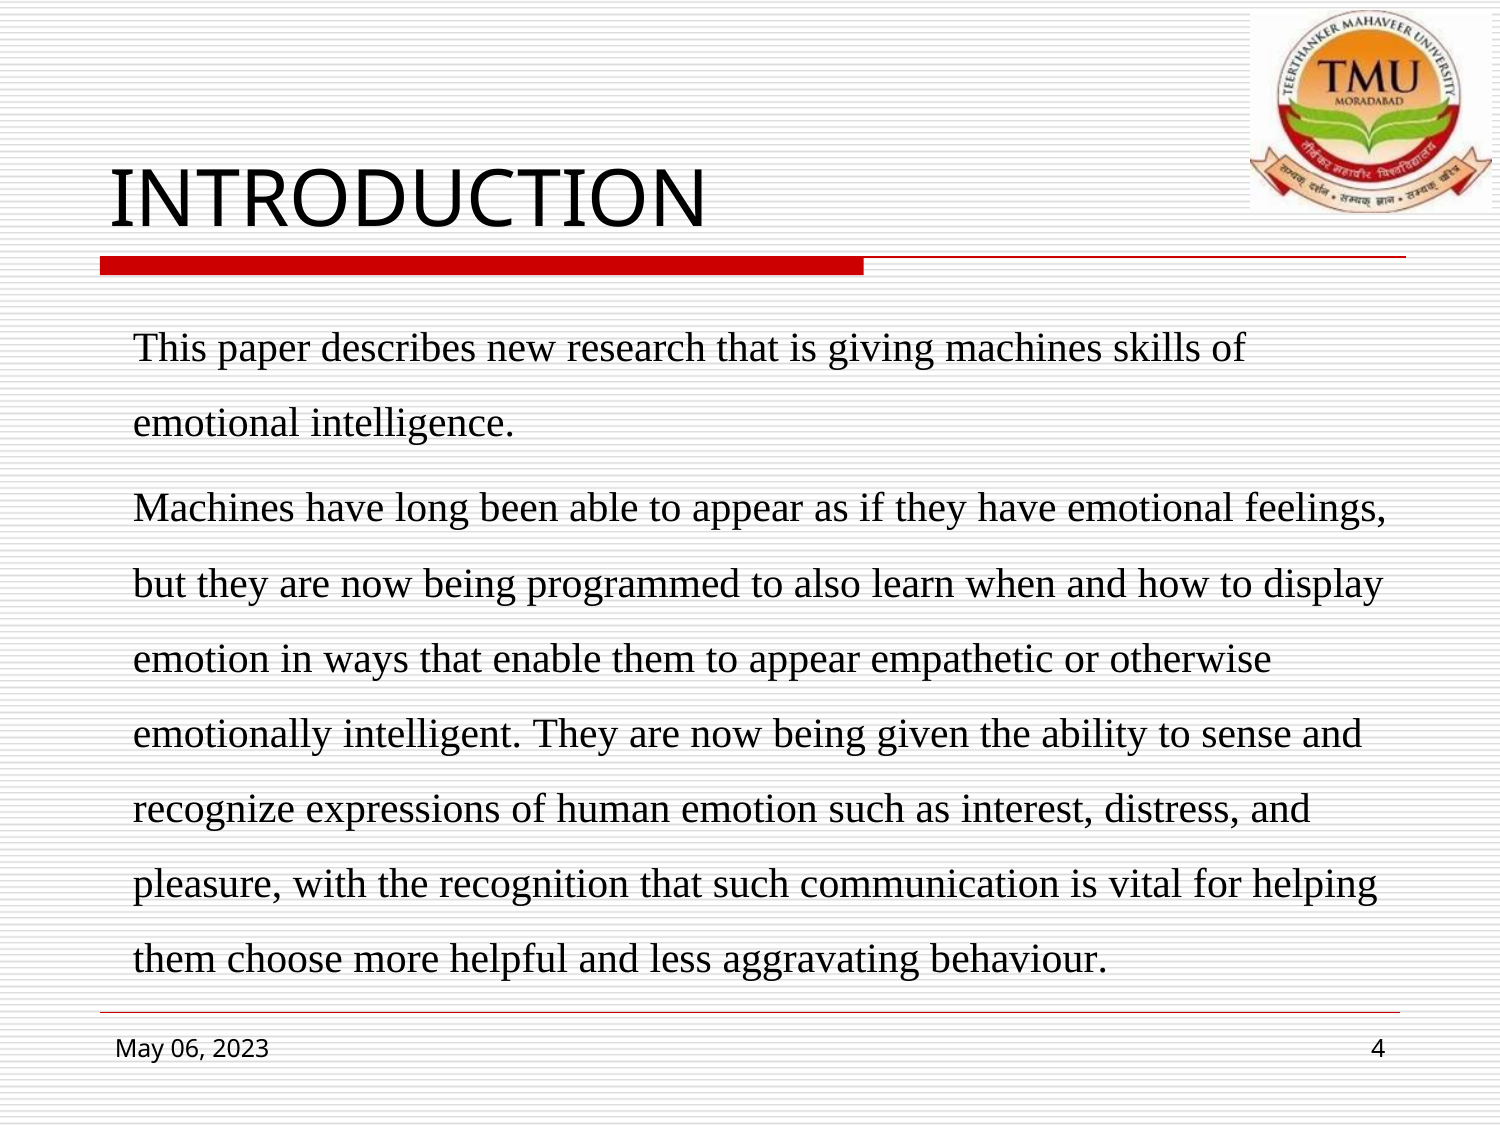

# INTRODUCTION
This paper describes new research that is giving machines skills of emotional intelligence.
Machines have long been able to appear as if they have emotional feelings, but they are now being programmed to also learn when and how to display emotion in ways that enable them to appear empathetic or otherwise emotionally intelligent. They are now being given the ability to sense and recognize expressions of human emotion such as interest, distress, and pleasure, with the recognition that such communication is vital for helping them choose more helpful and less aggravating behaviour.
May 06, 2023